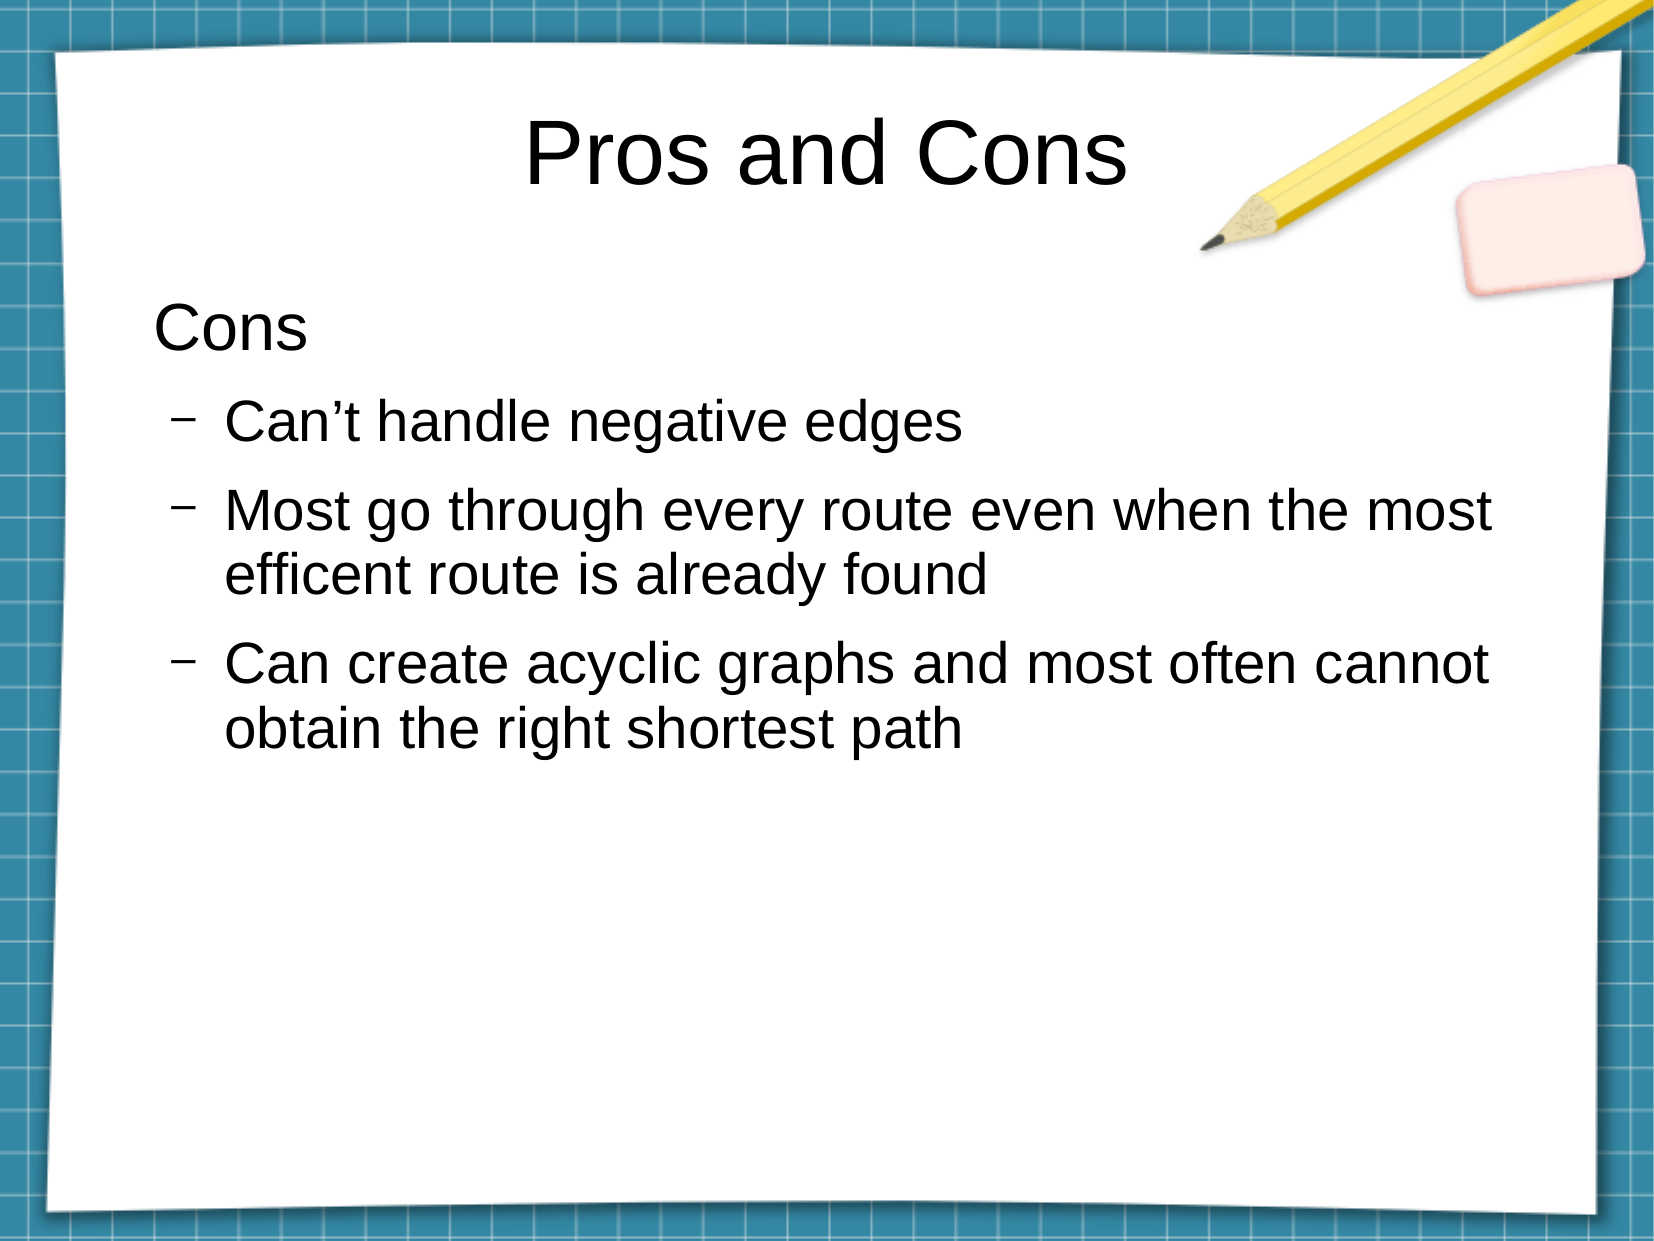

# Pros and Cons
Cons
Can’t handle negative edges
Most go through every route even when the most efficent route is already found
Can create acyclic graphs and most often cannot obtain the right shortest path